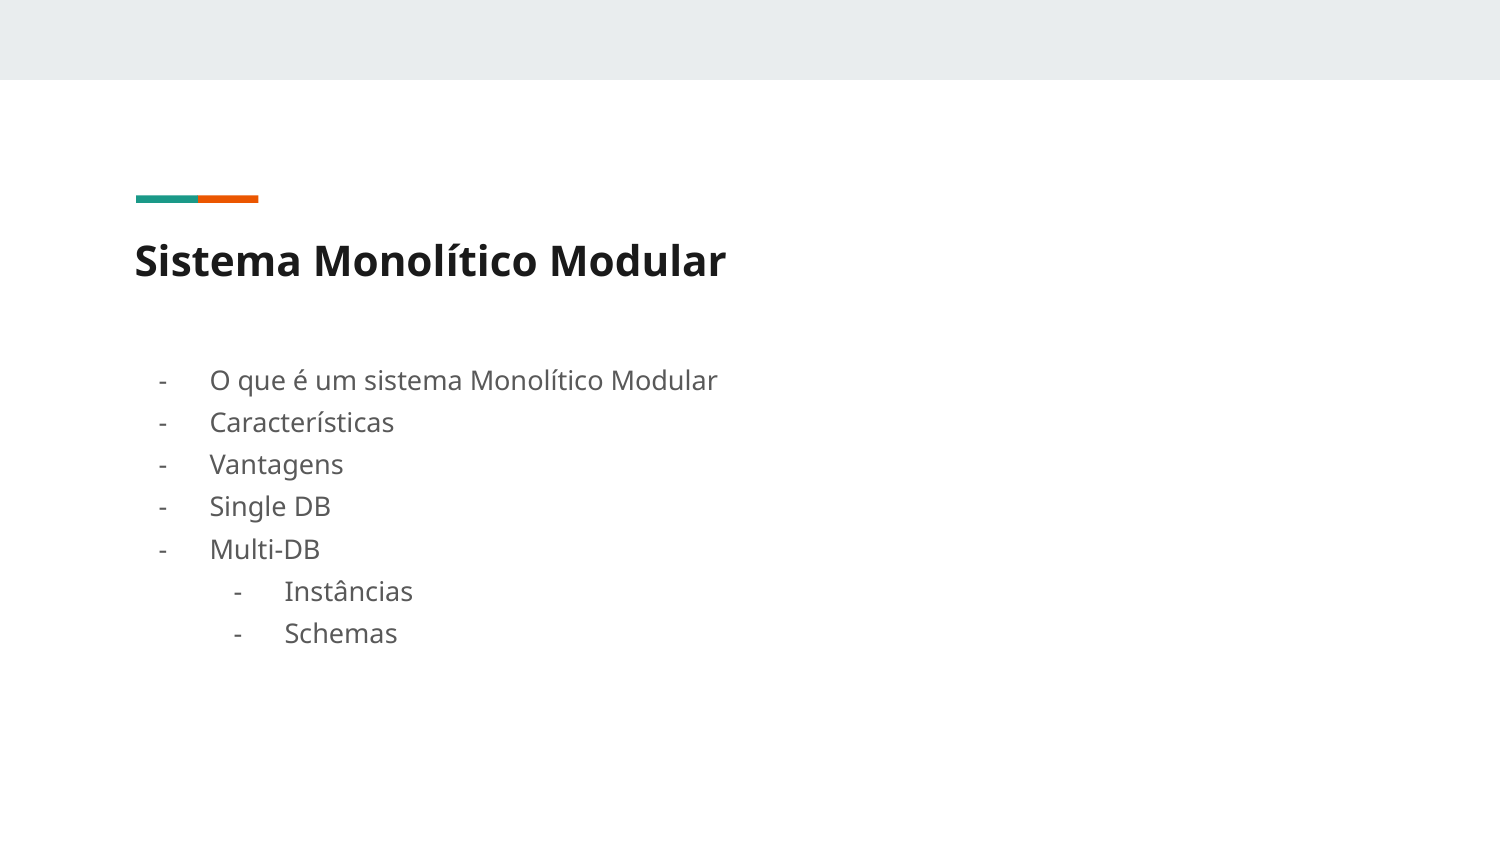

# Sistema Monolítico Modular
O que é um sistema Monolítico Modular
Características
Vantagens
Single DB
Multi-DB
Instâncias
Schemas